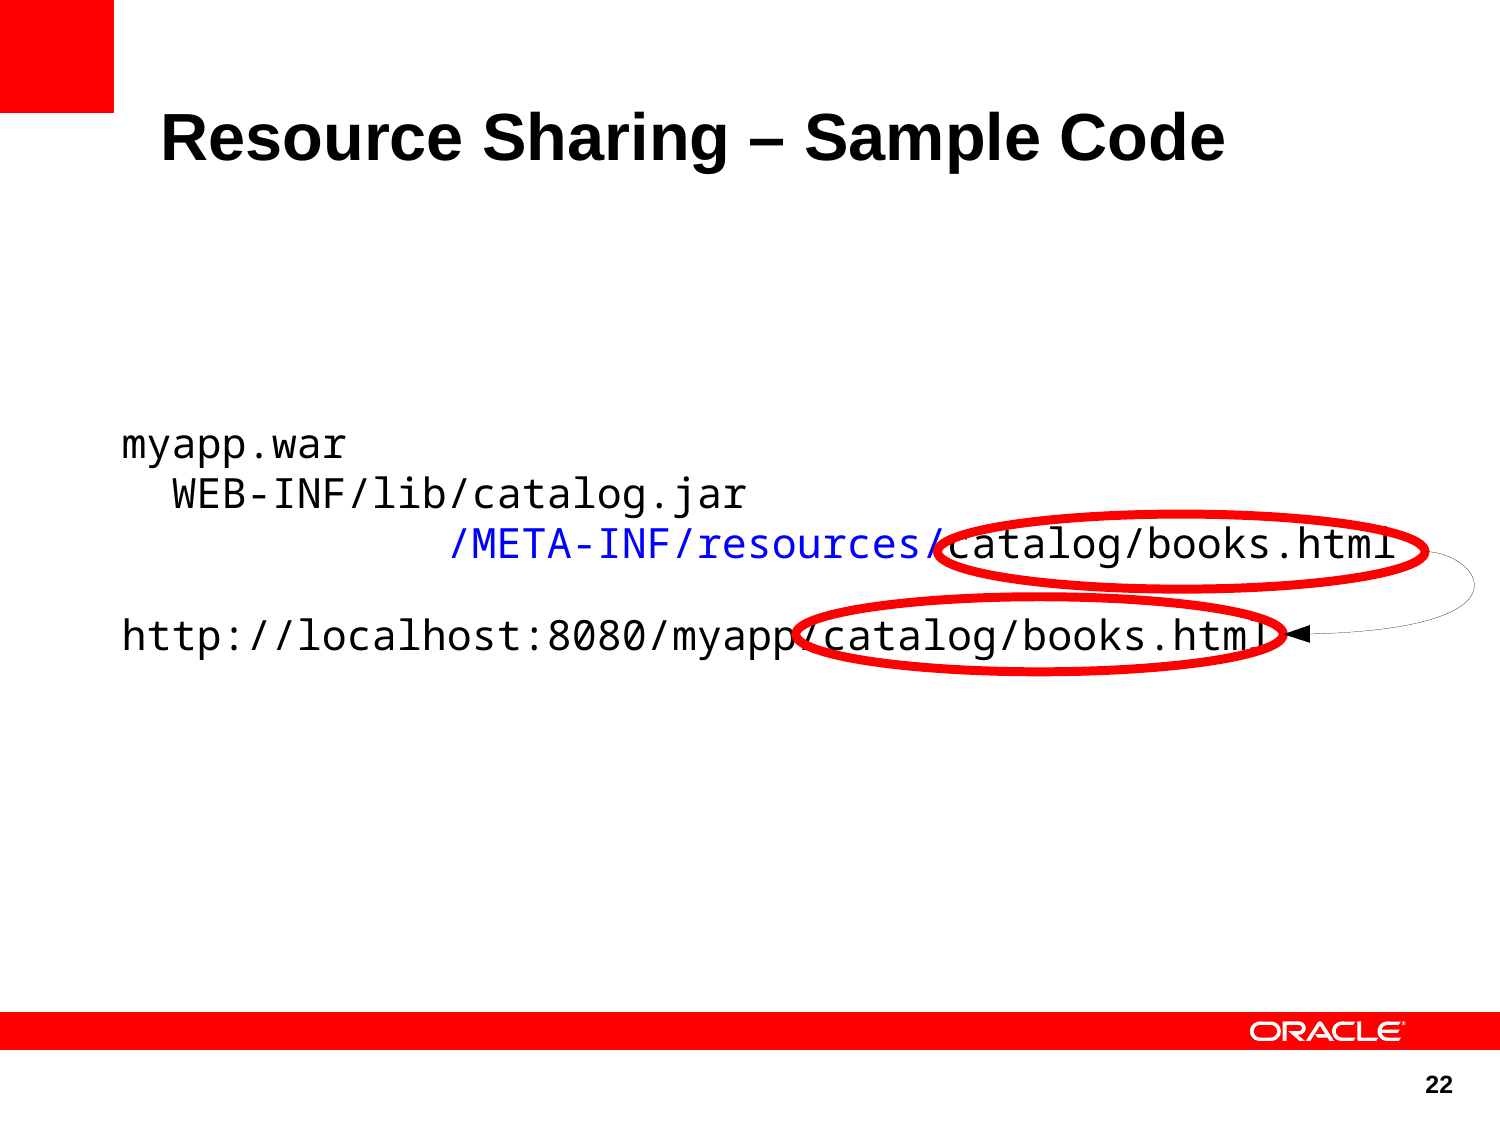

# Resource Sharing – Sample Code
myapp.war
 WEB-INF/lib/catalog.jar
 /META-INF/resources/catalog/books.html
http://localhost:8080/myapp/catalog/books.html